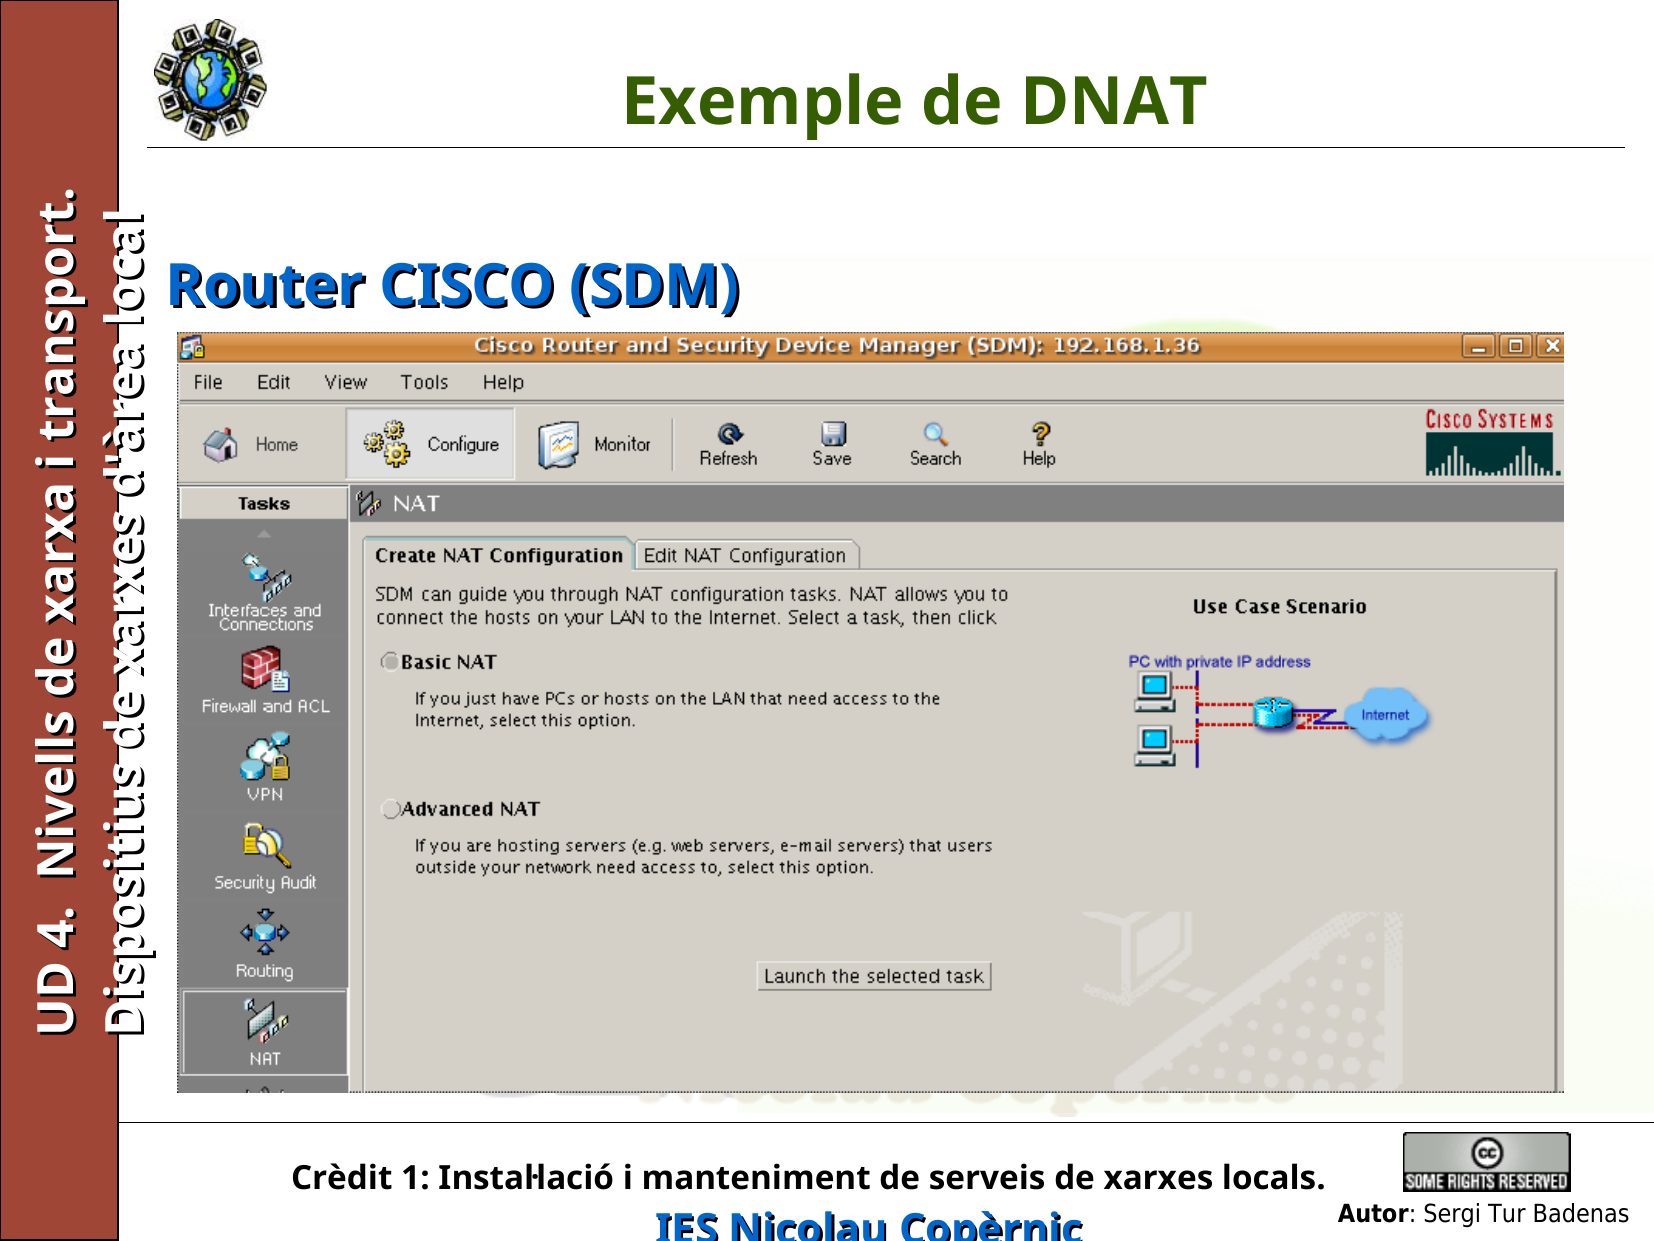

# Exemple de DNAT
Router CISCO (SDM)